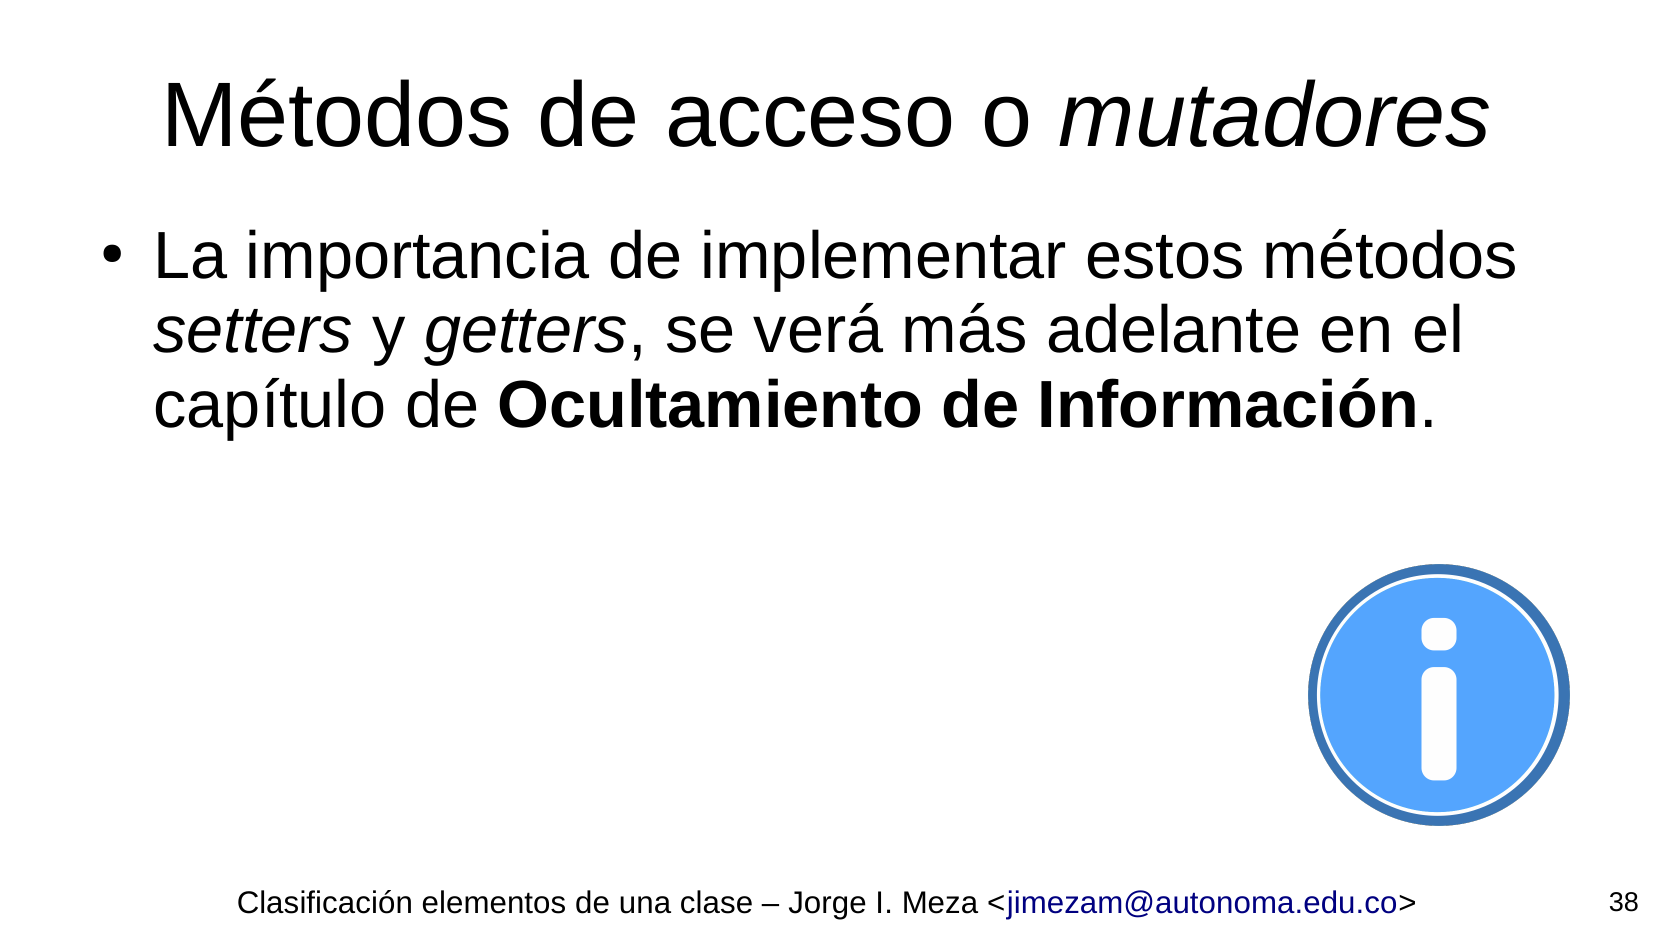

# Métodos de acceso o mutadores
La importancia de implementar estos métodos setters y getters, se verá más adelante en el capítulo de Ocultamiento de Información.